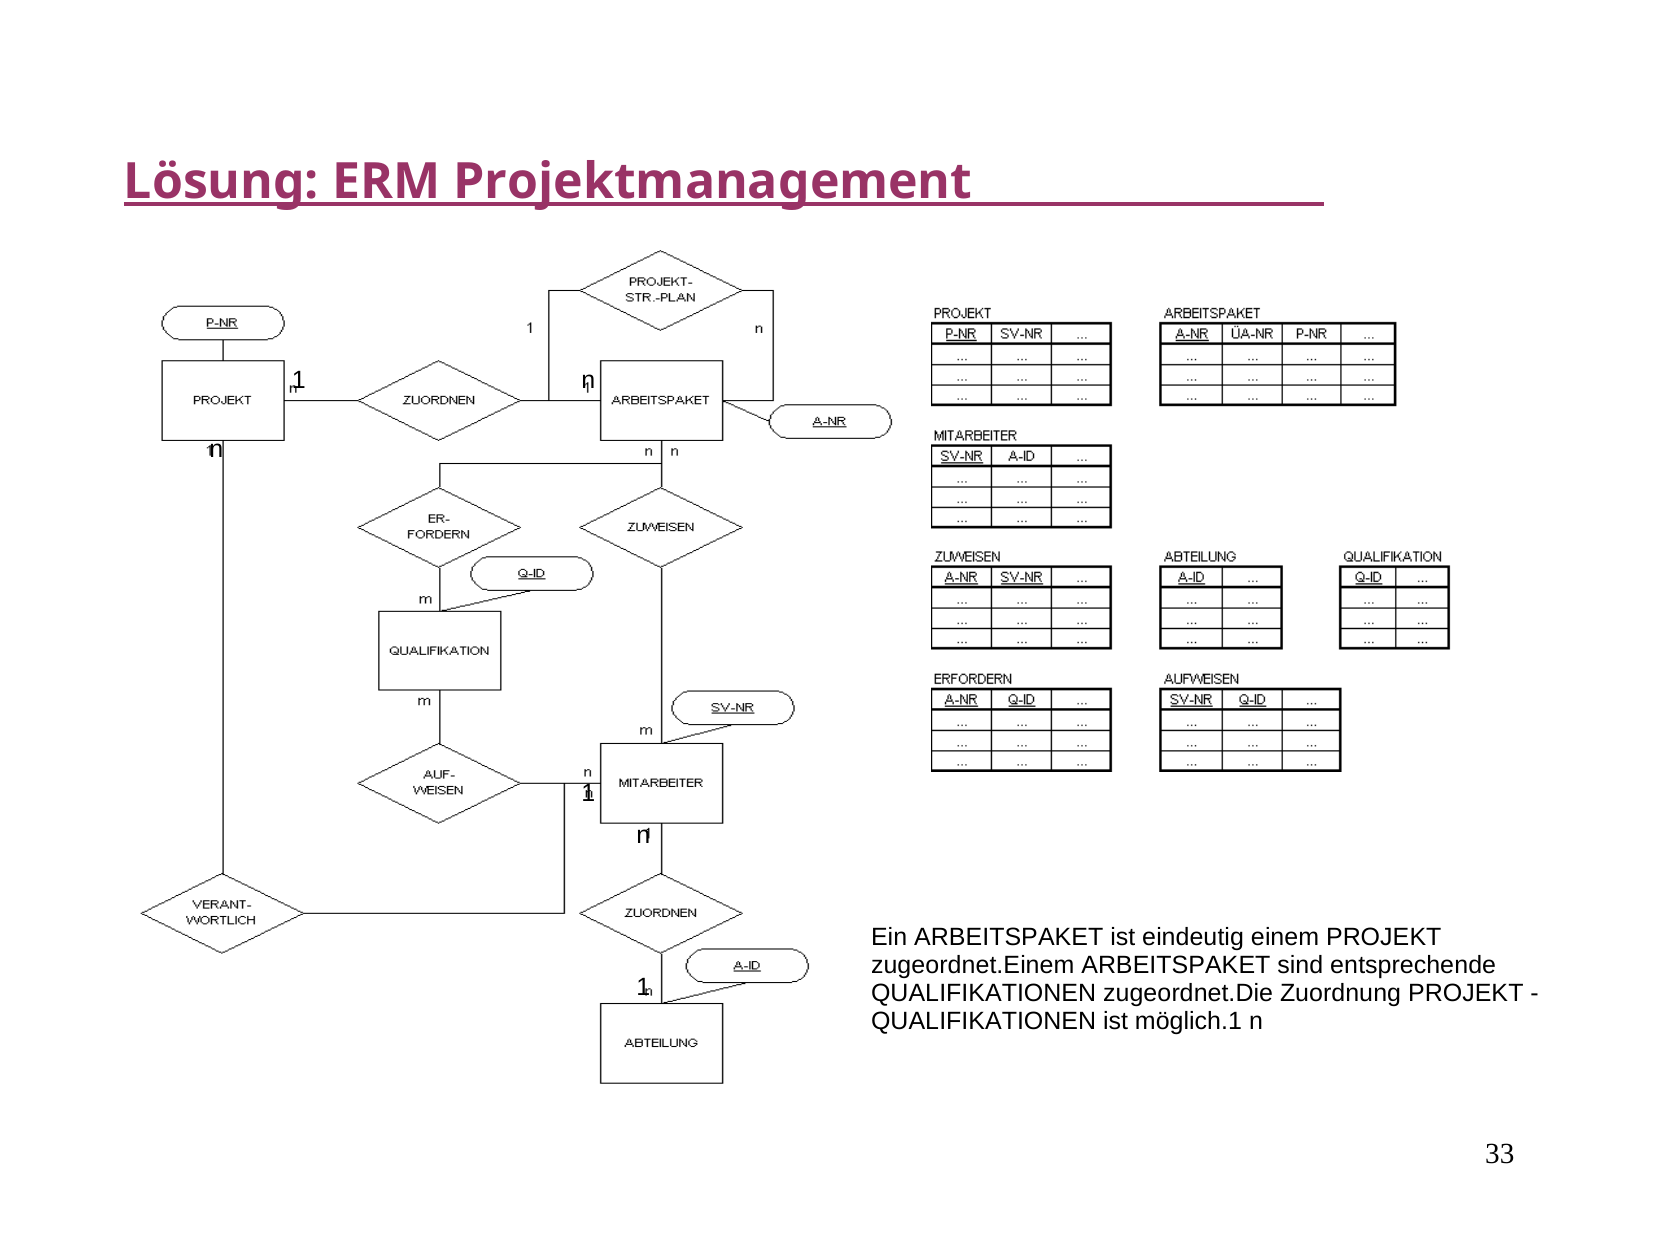

# Lösung: ERM Projektmanagement
1
n
n
1
n
Ein ARBEITSPAKET ist eindeutig einem PROJEKT zugeordnet.Einem ARBEITSPAKET sind entsprechende QUALIFIKATIONEN zugeordnet.Die Zuordnung PROJEKT - QUALIFIKATIONEN ist möglich.1 n
1
33